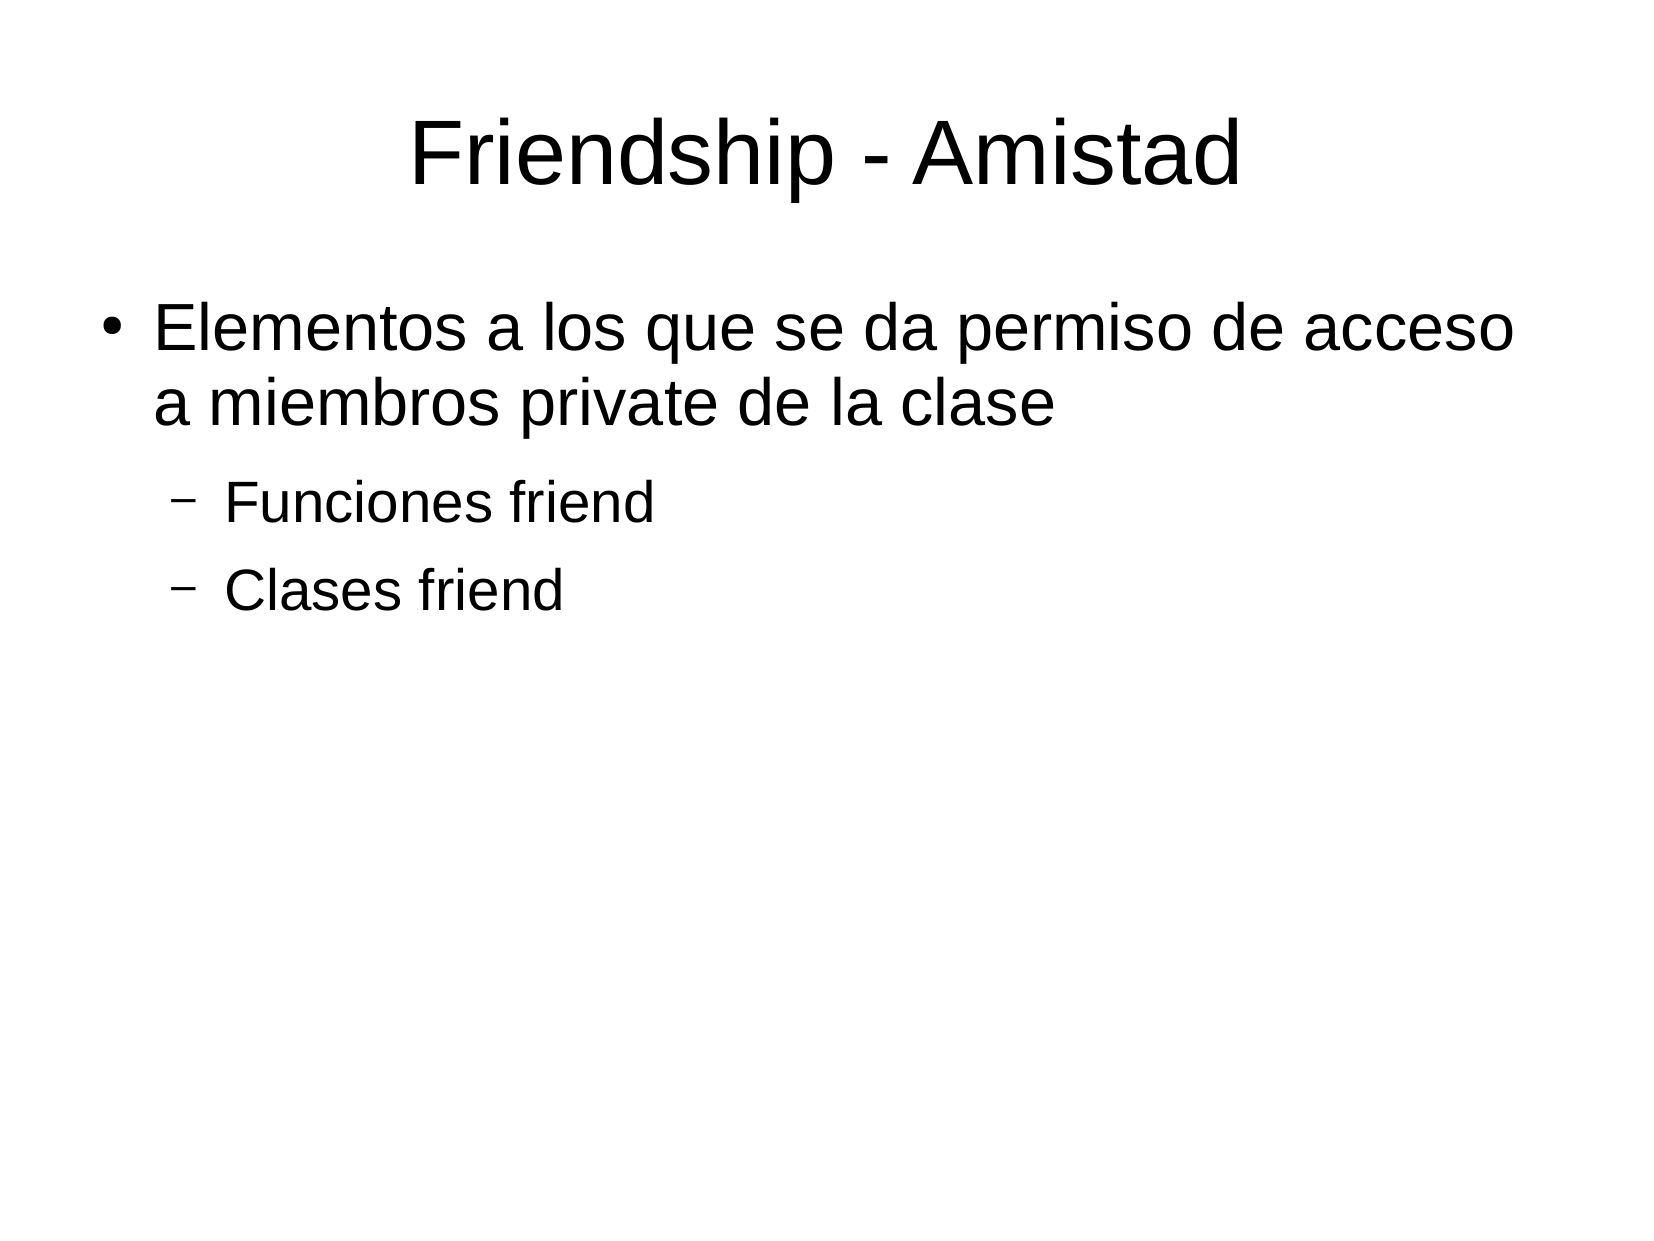

# Friendship - Amistad
Elementos a los que se da permiso de acceso a miembros private de la clase
Funciones friend
Clases friend